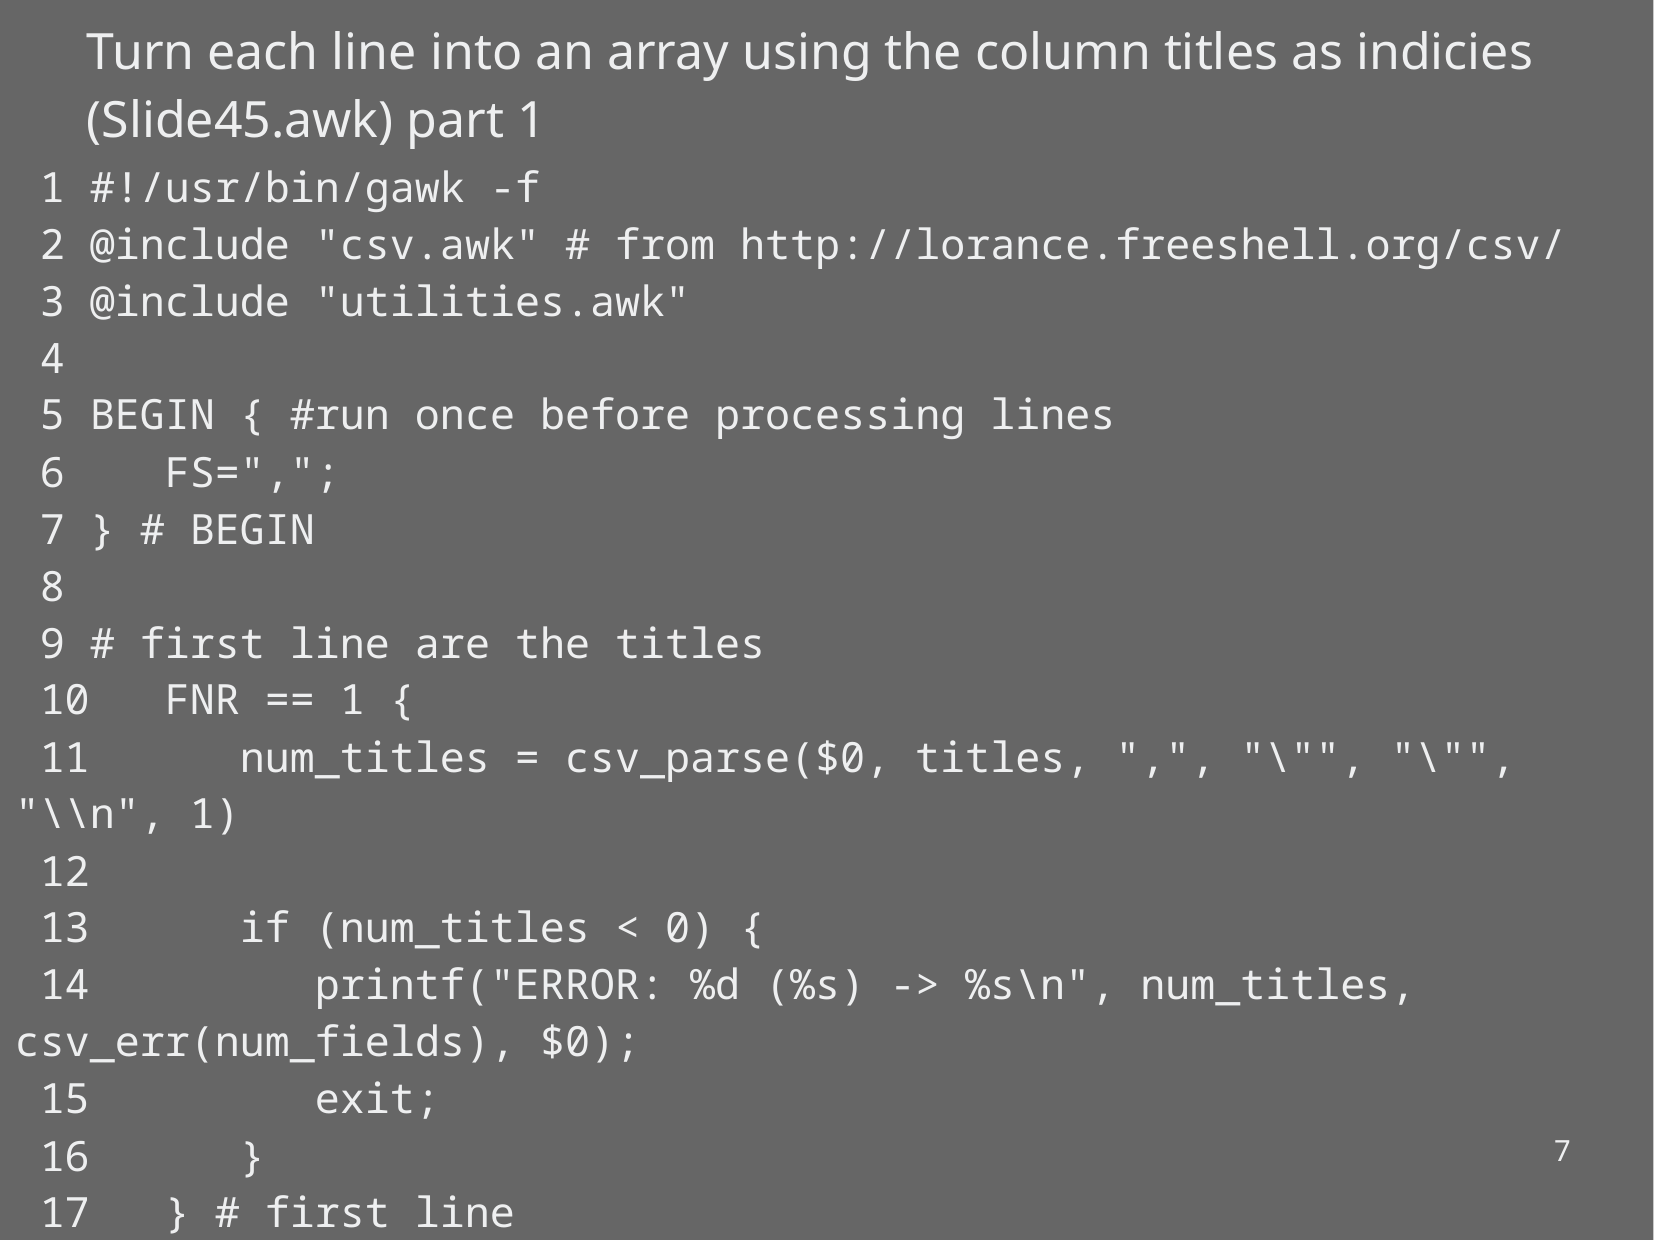

# Turn each line into an array using the column titles as indicies (Slide45.awk) part 1
 1	#!/usr/bin/gawk -f
 2	@include "csv.awk" # from http://lorance.freeshell.org/csv/
 3	@include "utilities.awk"
 4
 5	BEGIN { #run once before processing lines
 6		FS=",";
 7	} # BEGIN
 8
 9	# first line are the titles
 10	FNR == 1 {
 11		num_titles = csv_parse($0, titles, ",", "\"", "\"", "\\n", 1)
 12
 13		if (num_titles < 0) {
 14			printf("ERROR: %d (%s) -> %s\n", num_titles, csv_err(num_fields), $0);
 15			exit;
 16		}
 17	} # first line
 18
7